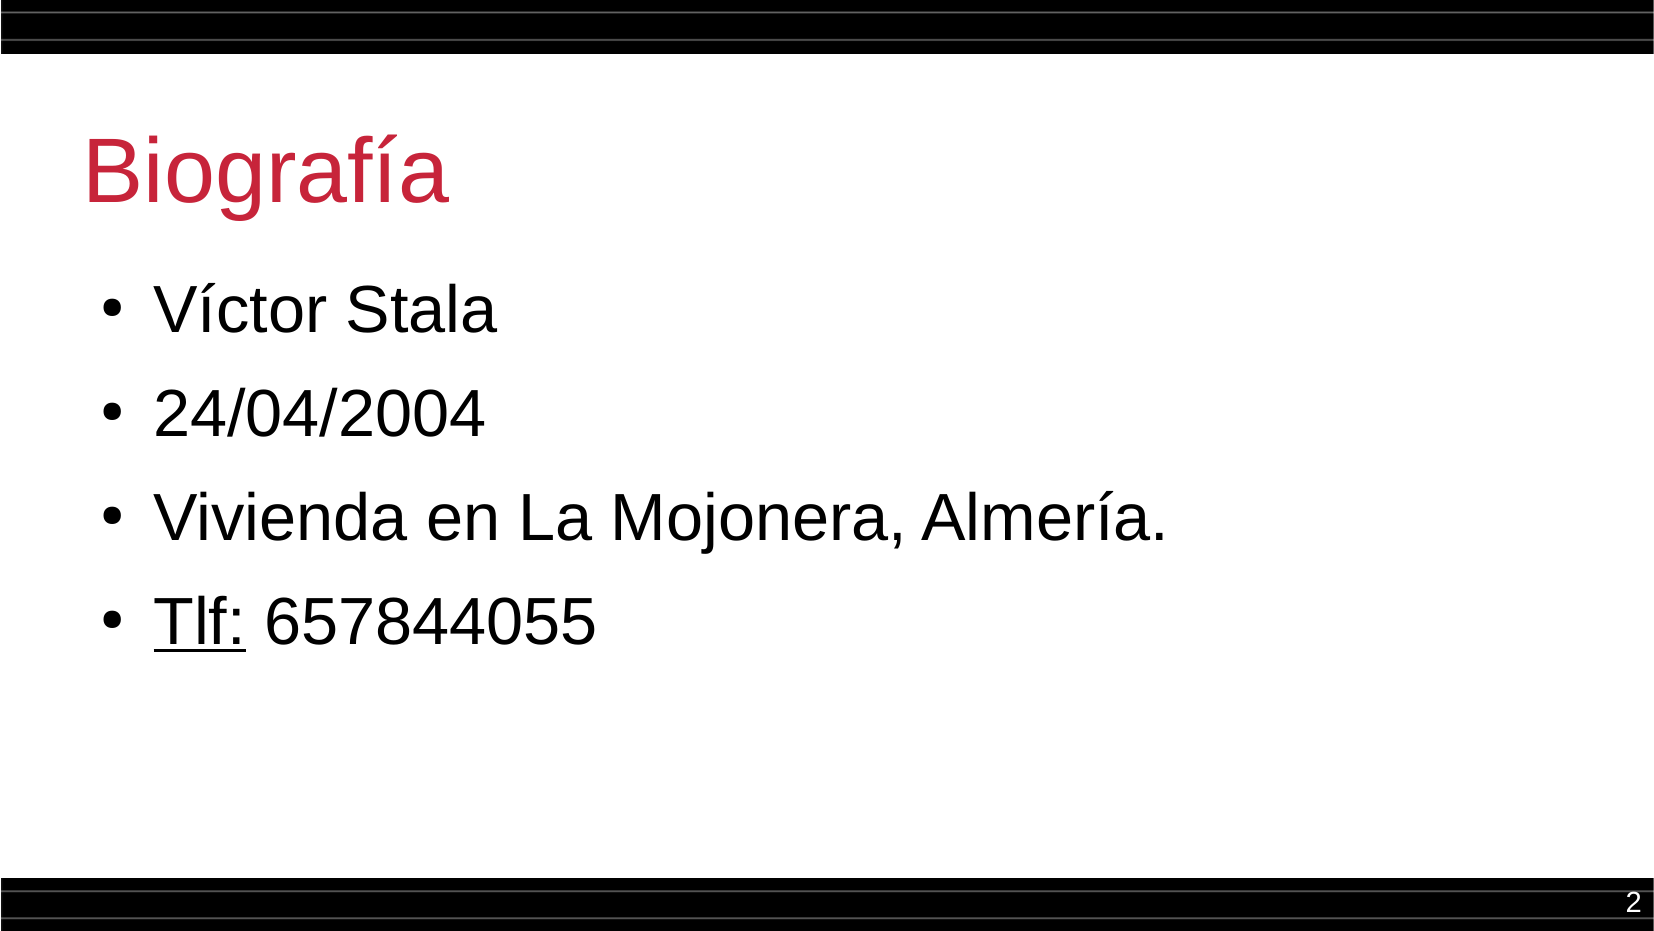

# Biografía
Víctor Stala
24/04/2004
Vivienda en La Mojonera, Almería.
Tlf: 657844055